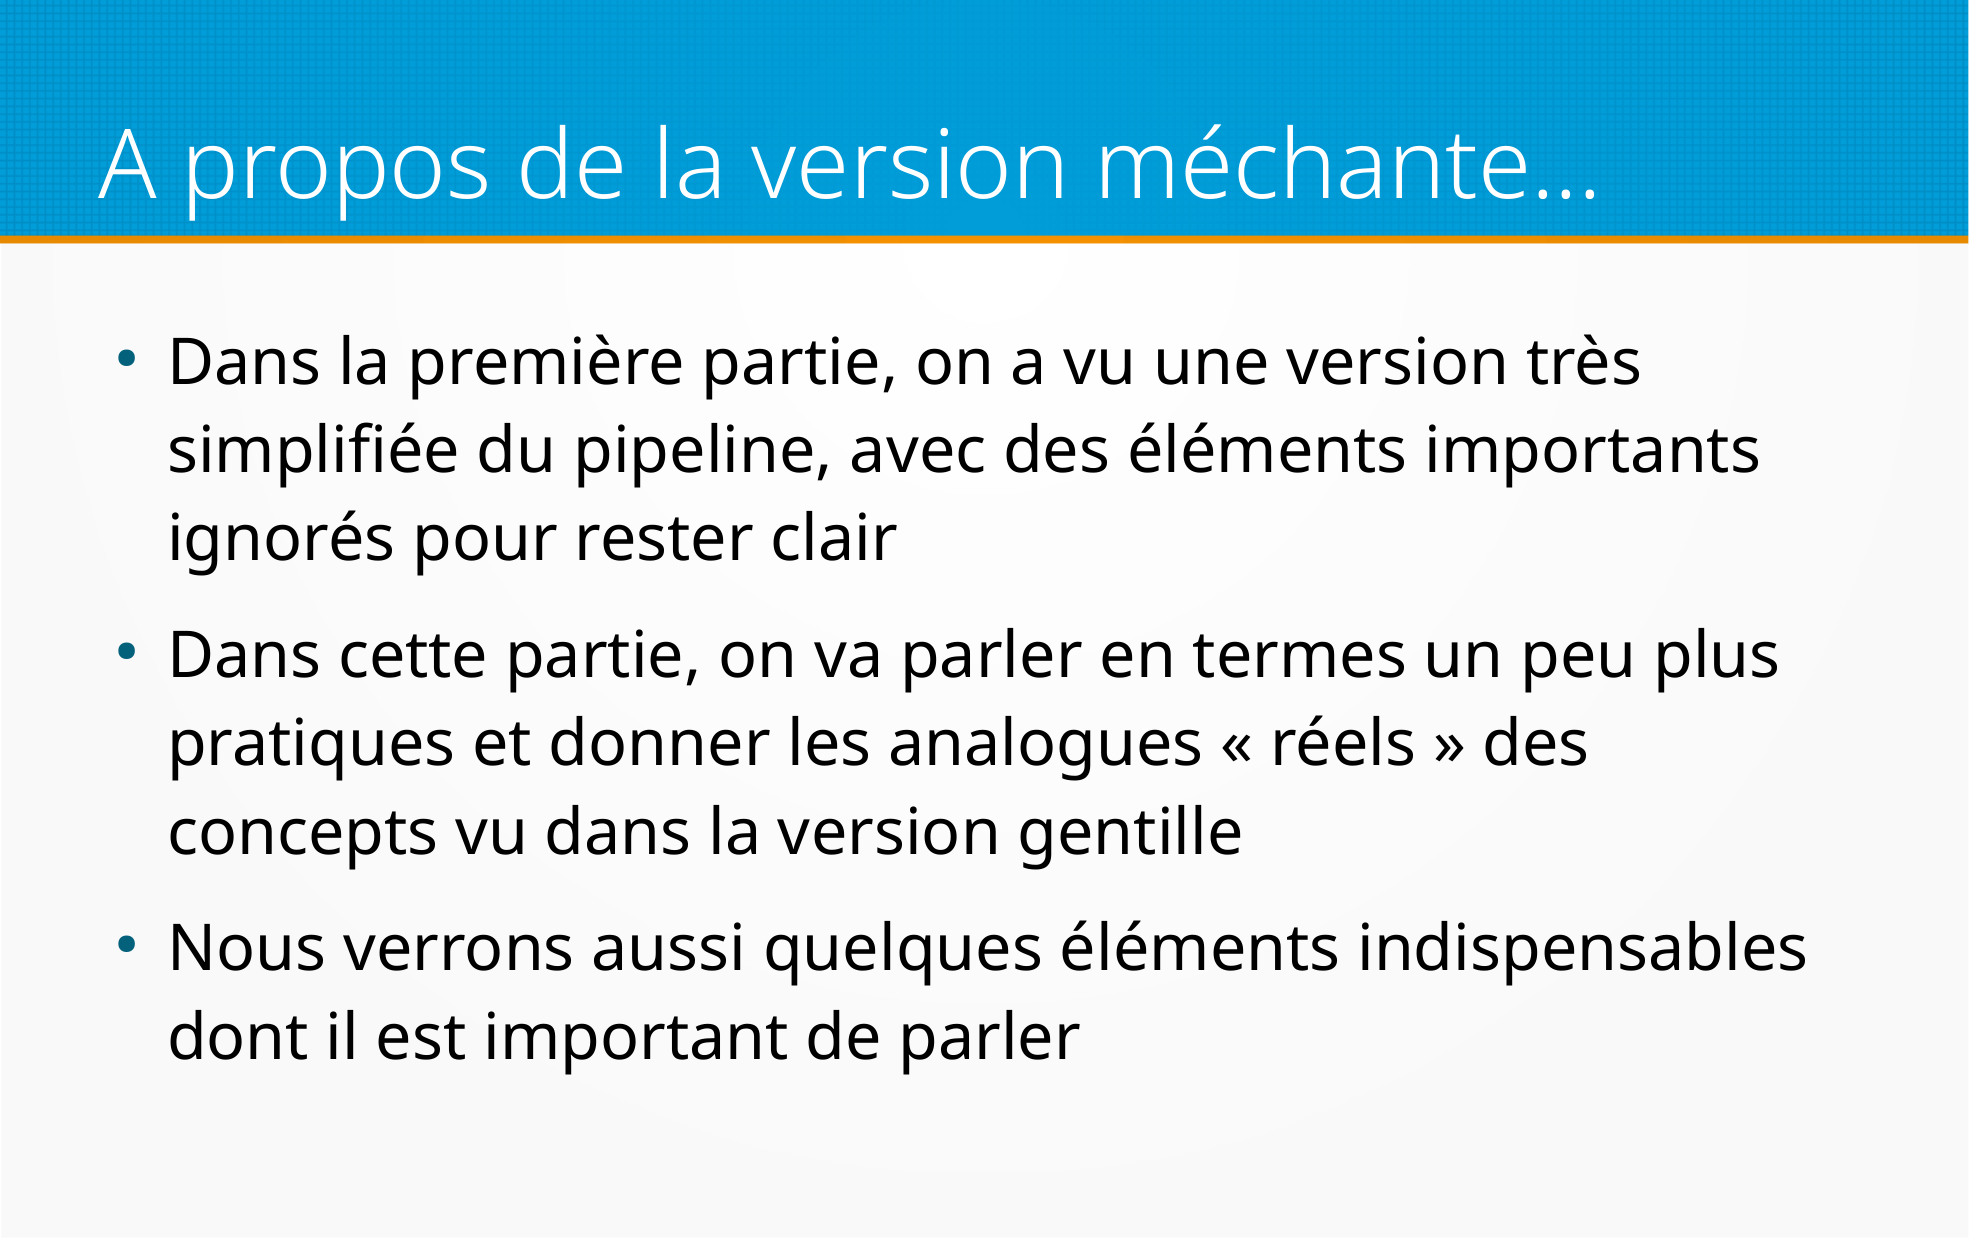

# A propos de la version méchante...
Dans la première partie, on a vu une version très simplifiée du pipeline, avec des éléments importants ignorés pour rester clair
Dans cette partie, on va parler en termes un peu plus pratiques et donner les analogues « réels » des concepts vu dans la version gentille
Nous verrons aussi quelques éléments indispensables dont il est important de parler